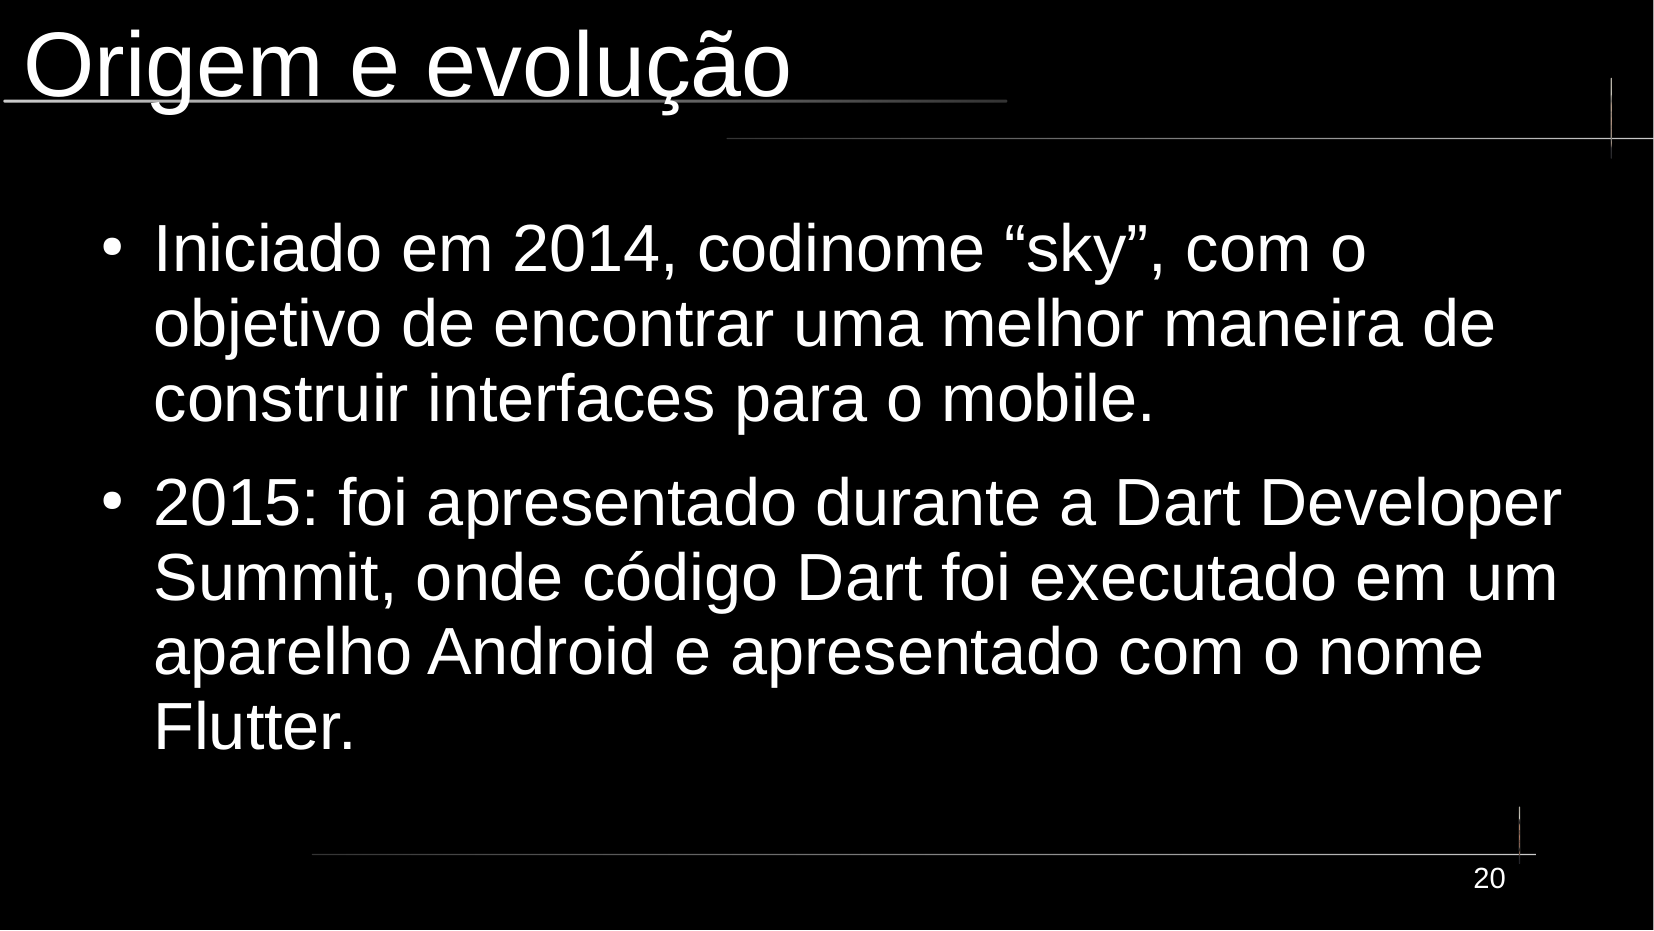

# Origem e evolução
Iniciado em 2014, codinome “sky”, com o objetivo de encontrar uma melhor maneira de construir interfaces para o mobile.
2015: foi apresentado durante a Dart Developer Summit, onde código Dart foi executado em um aparelho Android e apresentado com o nome Flutter.
20